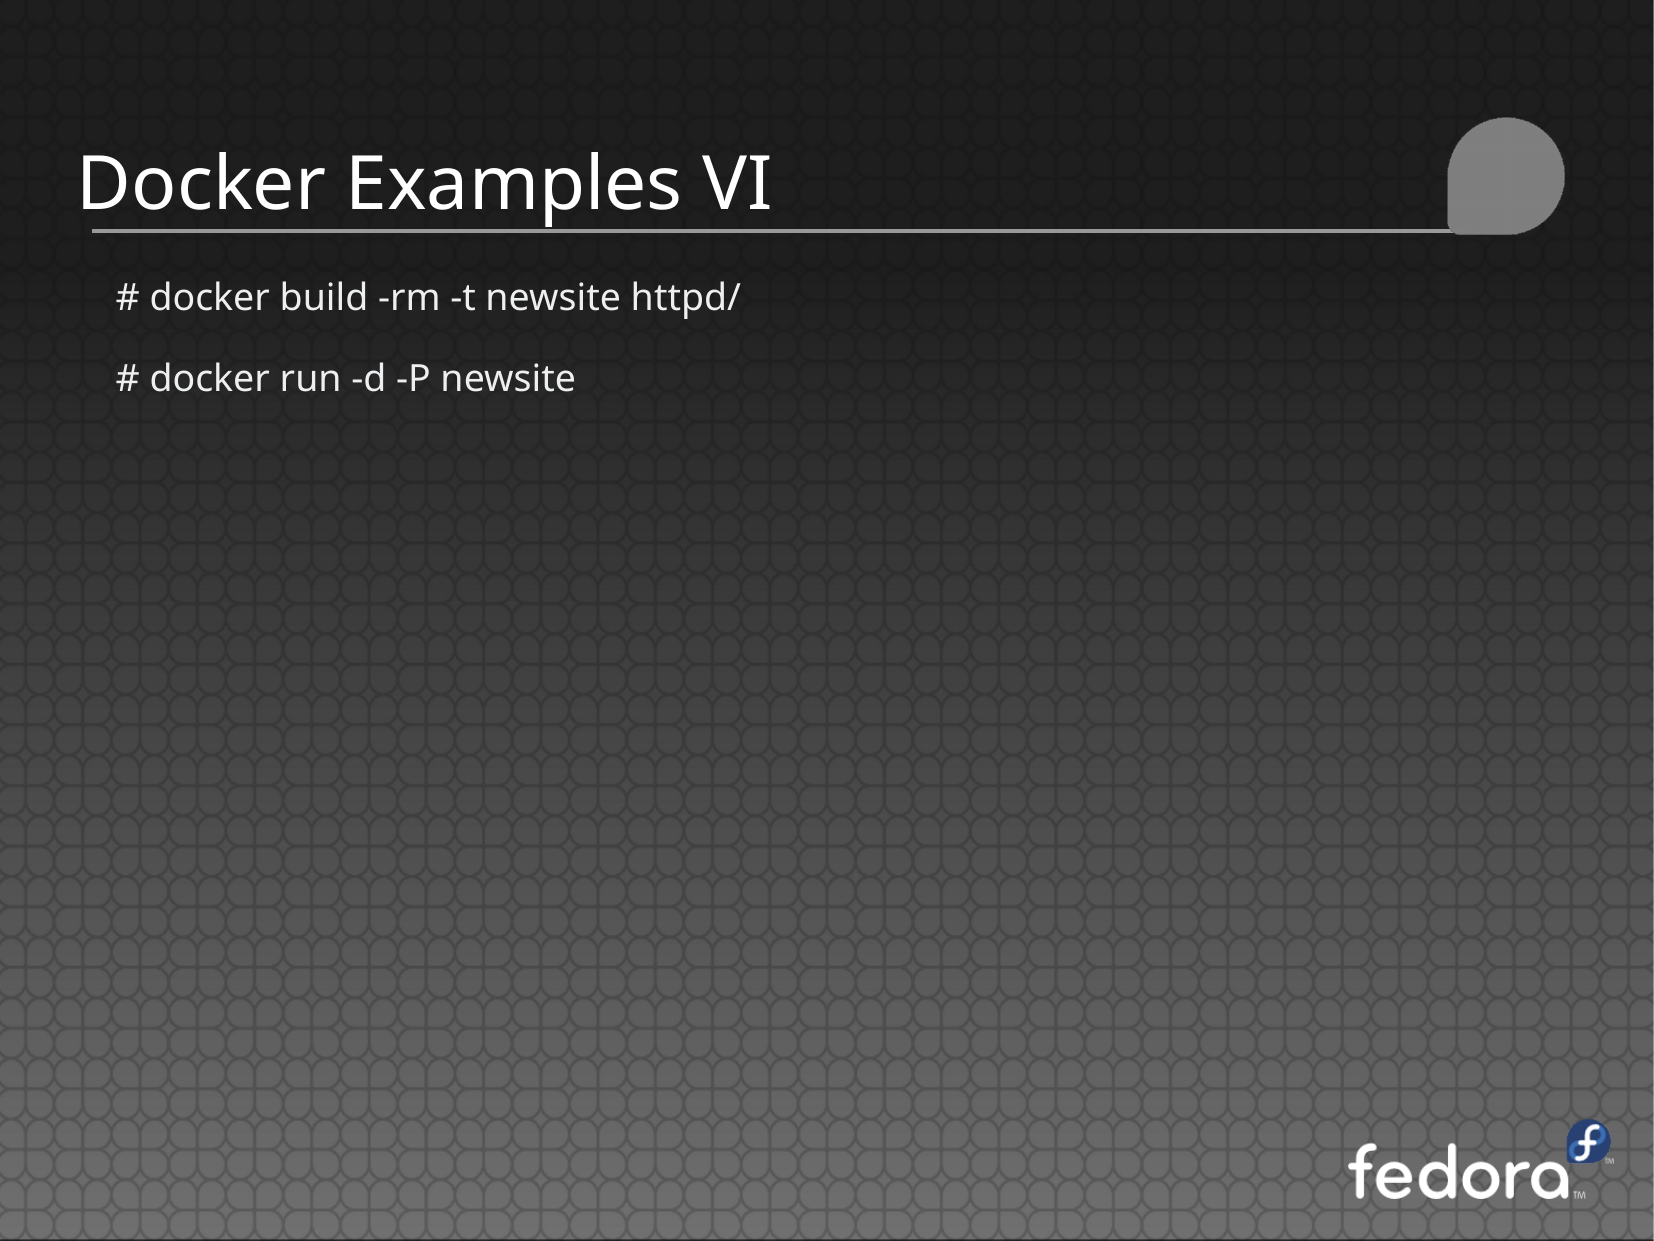

# docker build -rm -t newsite httpd/
# docker run -d -P newsite
# Docker Examples VI